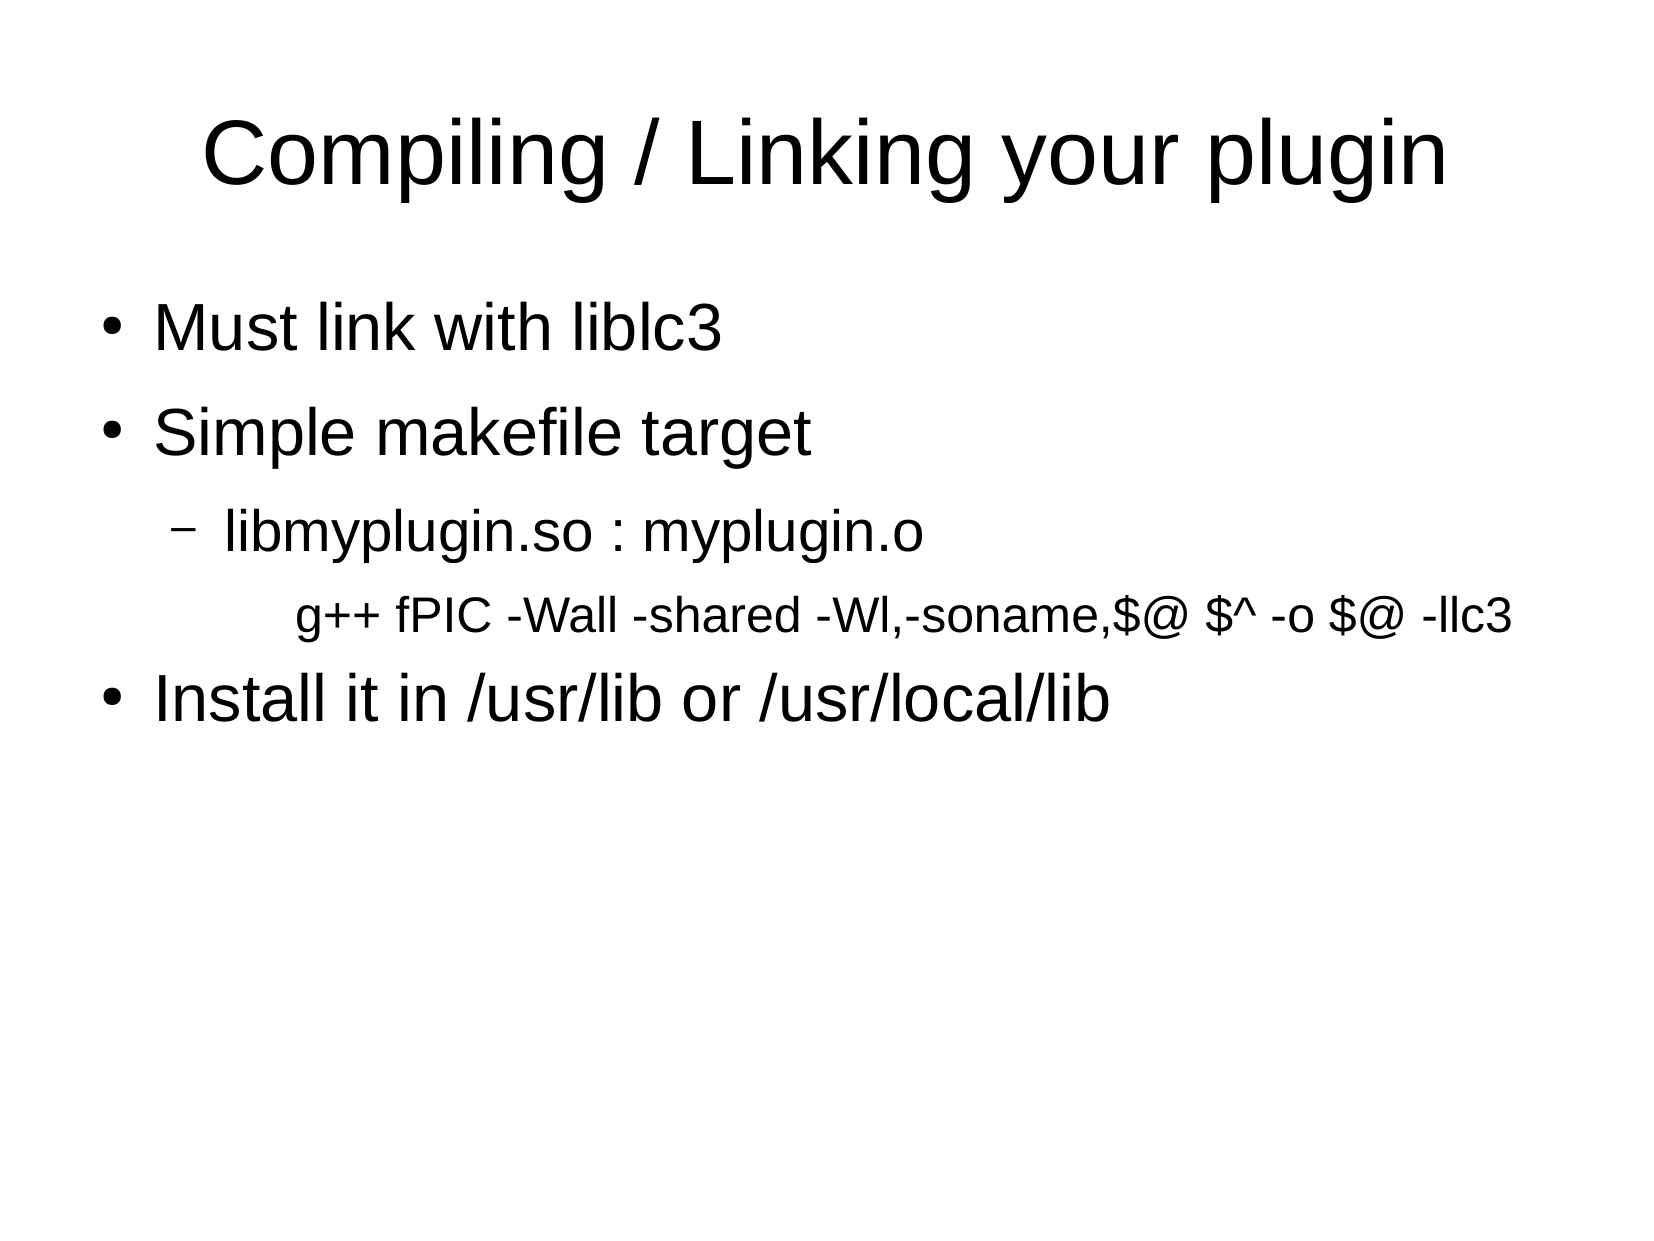

# Compiling / Linking your plugin
Must link with liblc3
Simple makefile target
libmyplugin.so : myplugin.o
g++ fPIC -Wall -shared -Wl,-soname,$@ $^ -o $@ -llc3
Install it in /usr/lib or /usr/local/lib